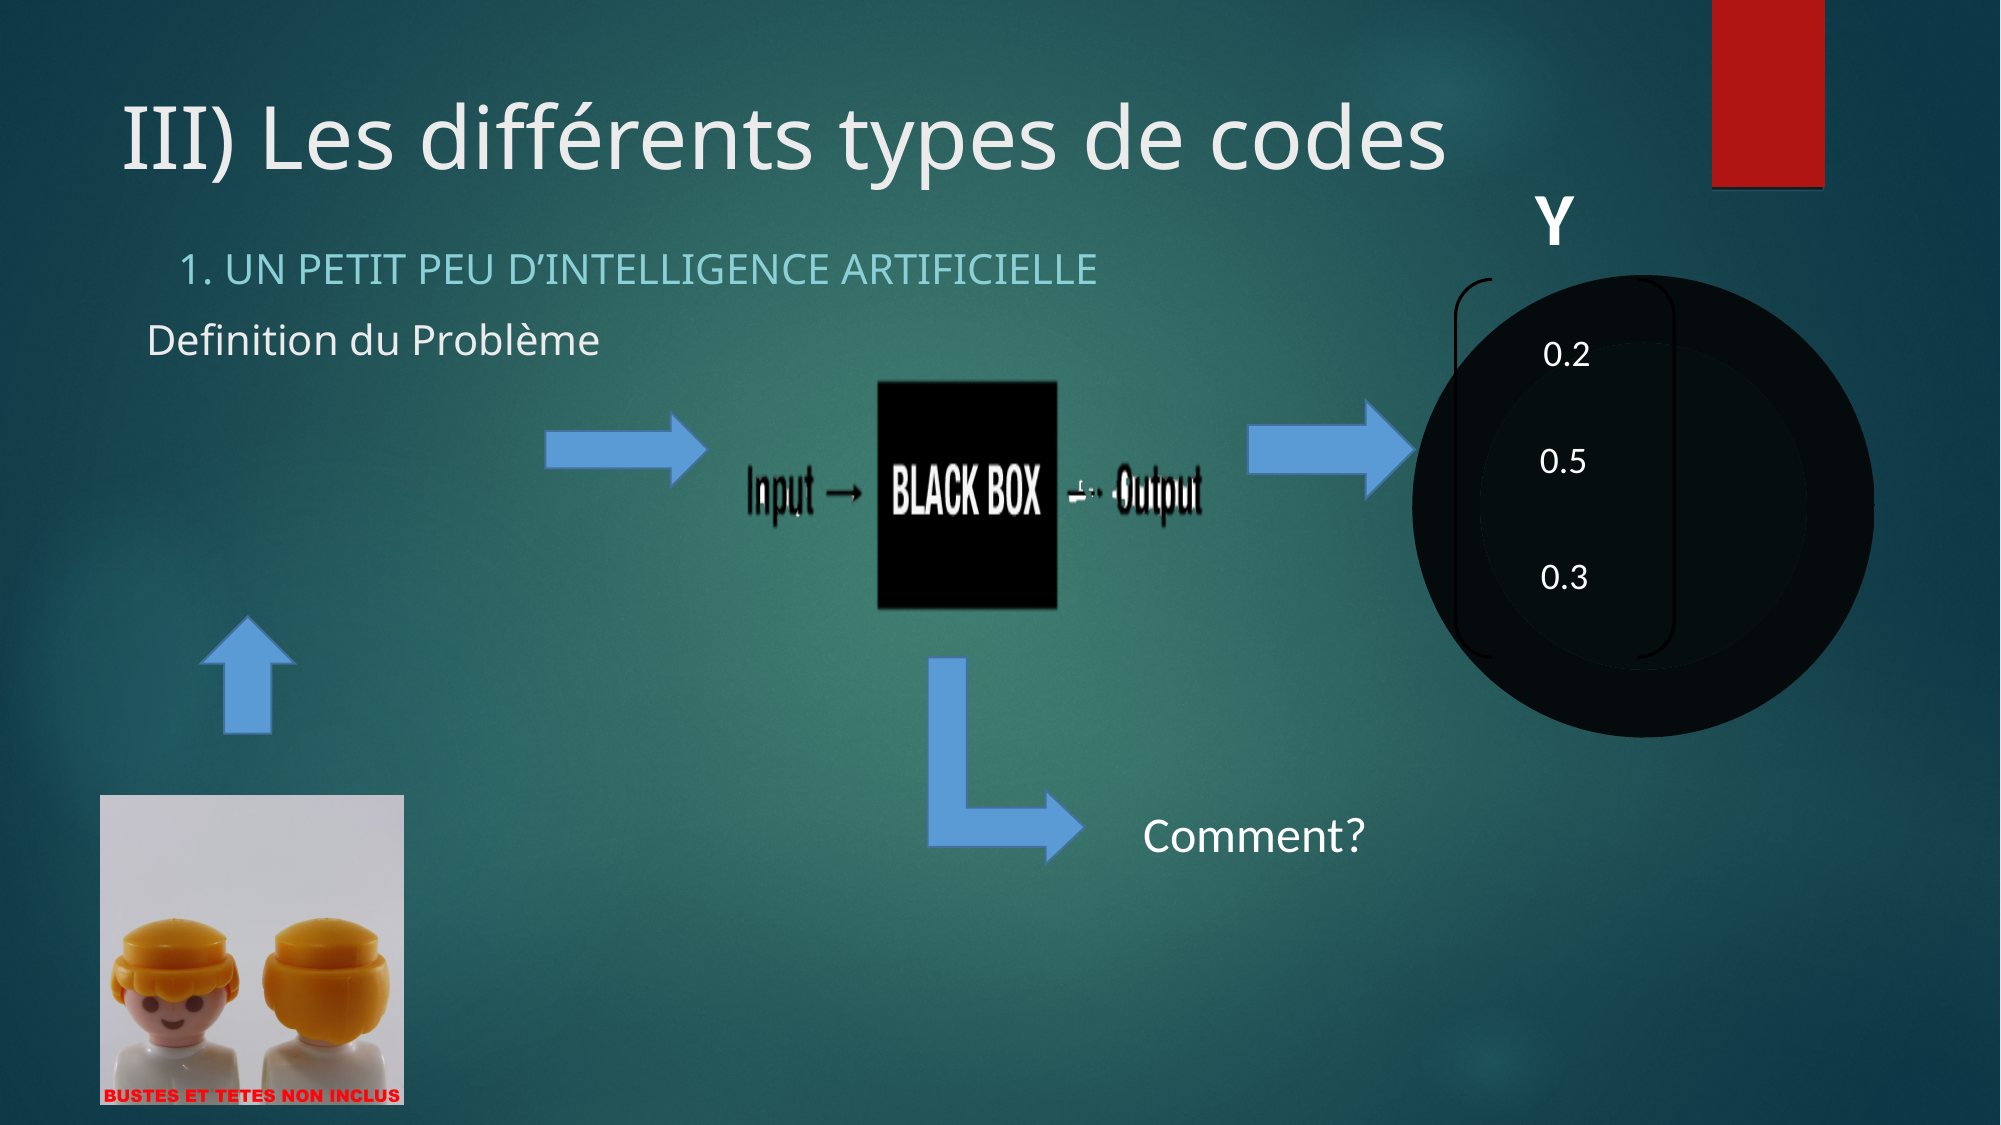

# III) Les différents types de codes
Y
1. Un petit peu d’intelligence artificielle
Definition du Problème
0.2
0.5
0.3
Comment?